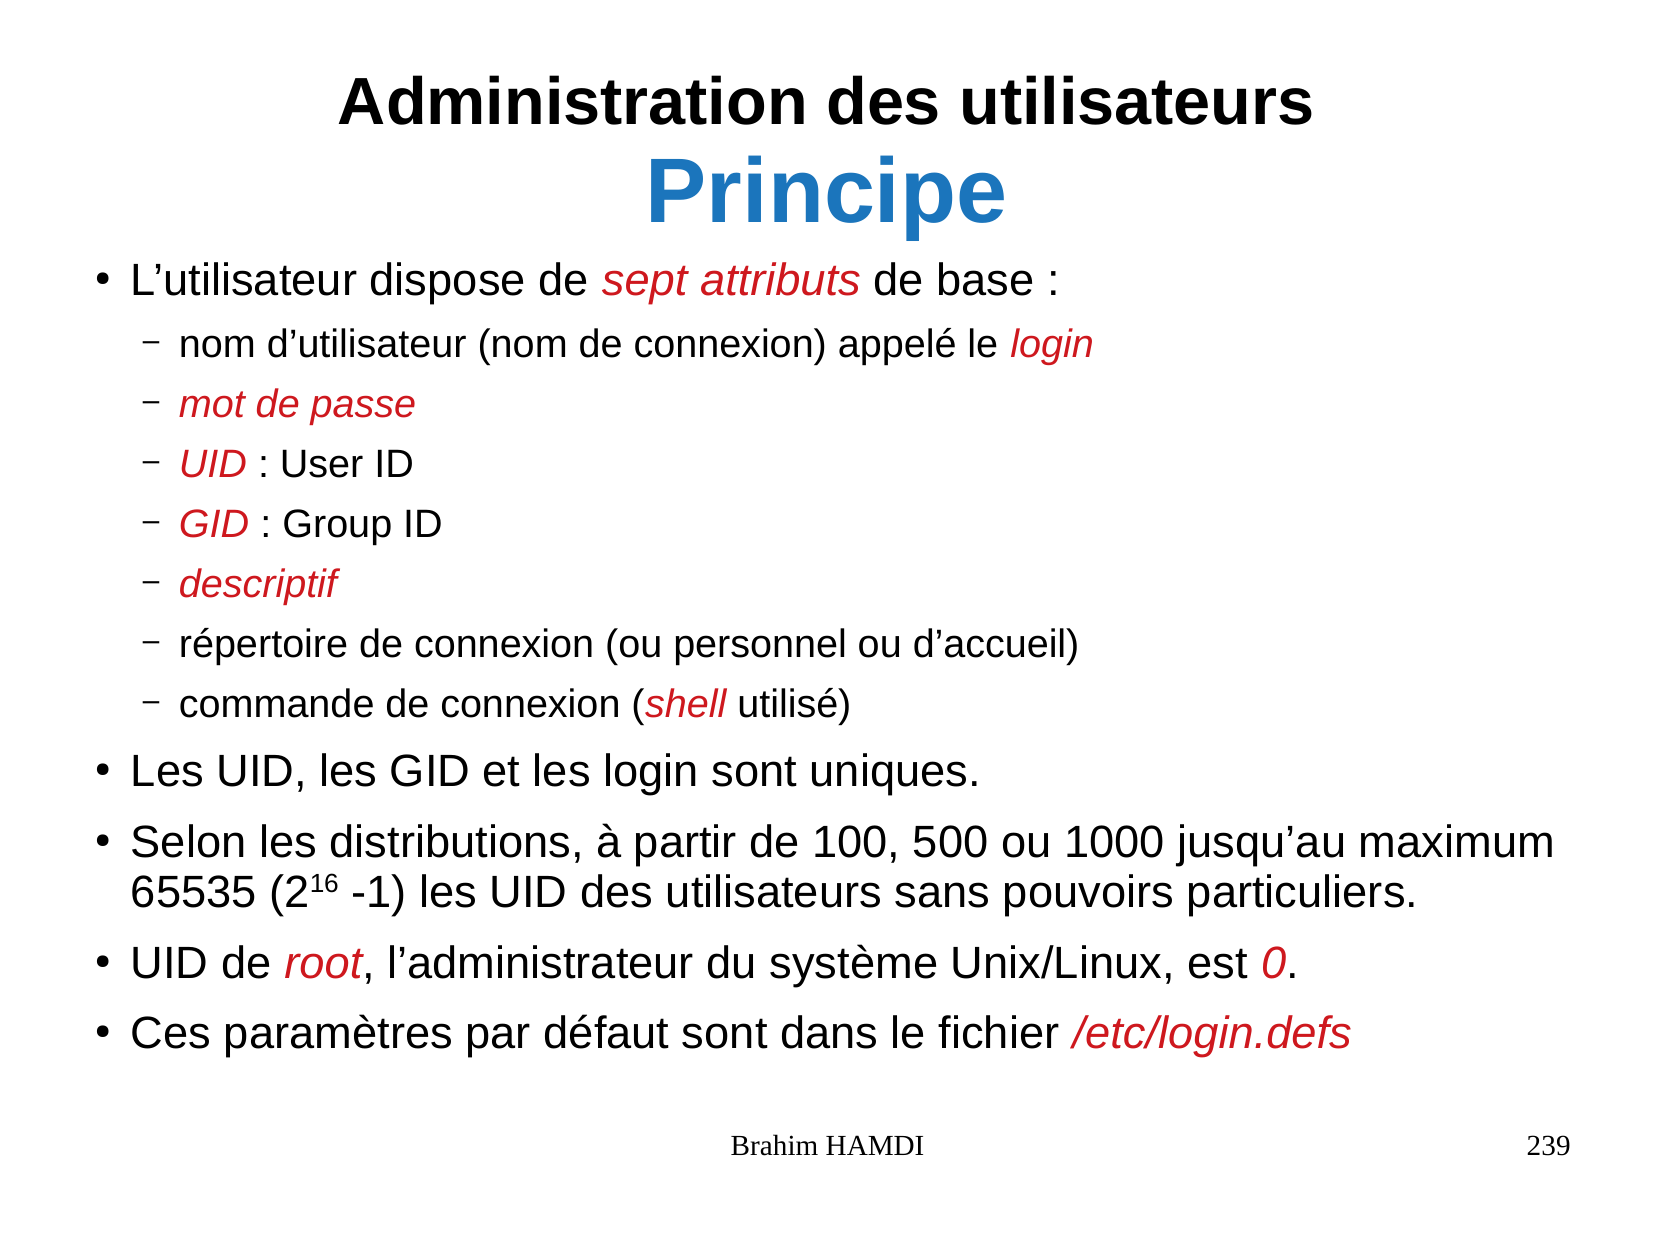

# Administration des utilisateurs Principe
L’utilisateur dispose de sept attributs de base :
nom d’utilisateur (nom de connexion) appelé le login
mot de passe
UID : User ID
GID : Group ID
descriptif
répertoire de connexion (ou personnel ou d’accueil)
commande de connexion (shell utilisé)
Les UID, les GID et les login sont uniques.
Selon les distributions, à partir de 100, 500 ou 1000 jusqu’au maximum 65535 (216 -1) les UID des utilisateurs sans pouvoirs particuliers.
UID de root, l’administrateur du système Unix/Linux, est 0.
Ces paramètres par défaut sont dans le fichier /etc/login.defs
Brahim HAMDI
239